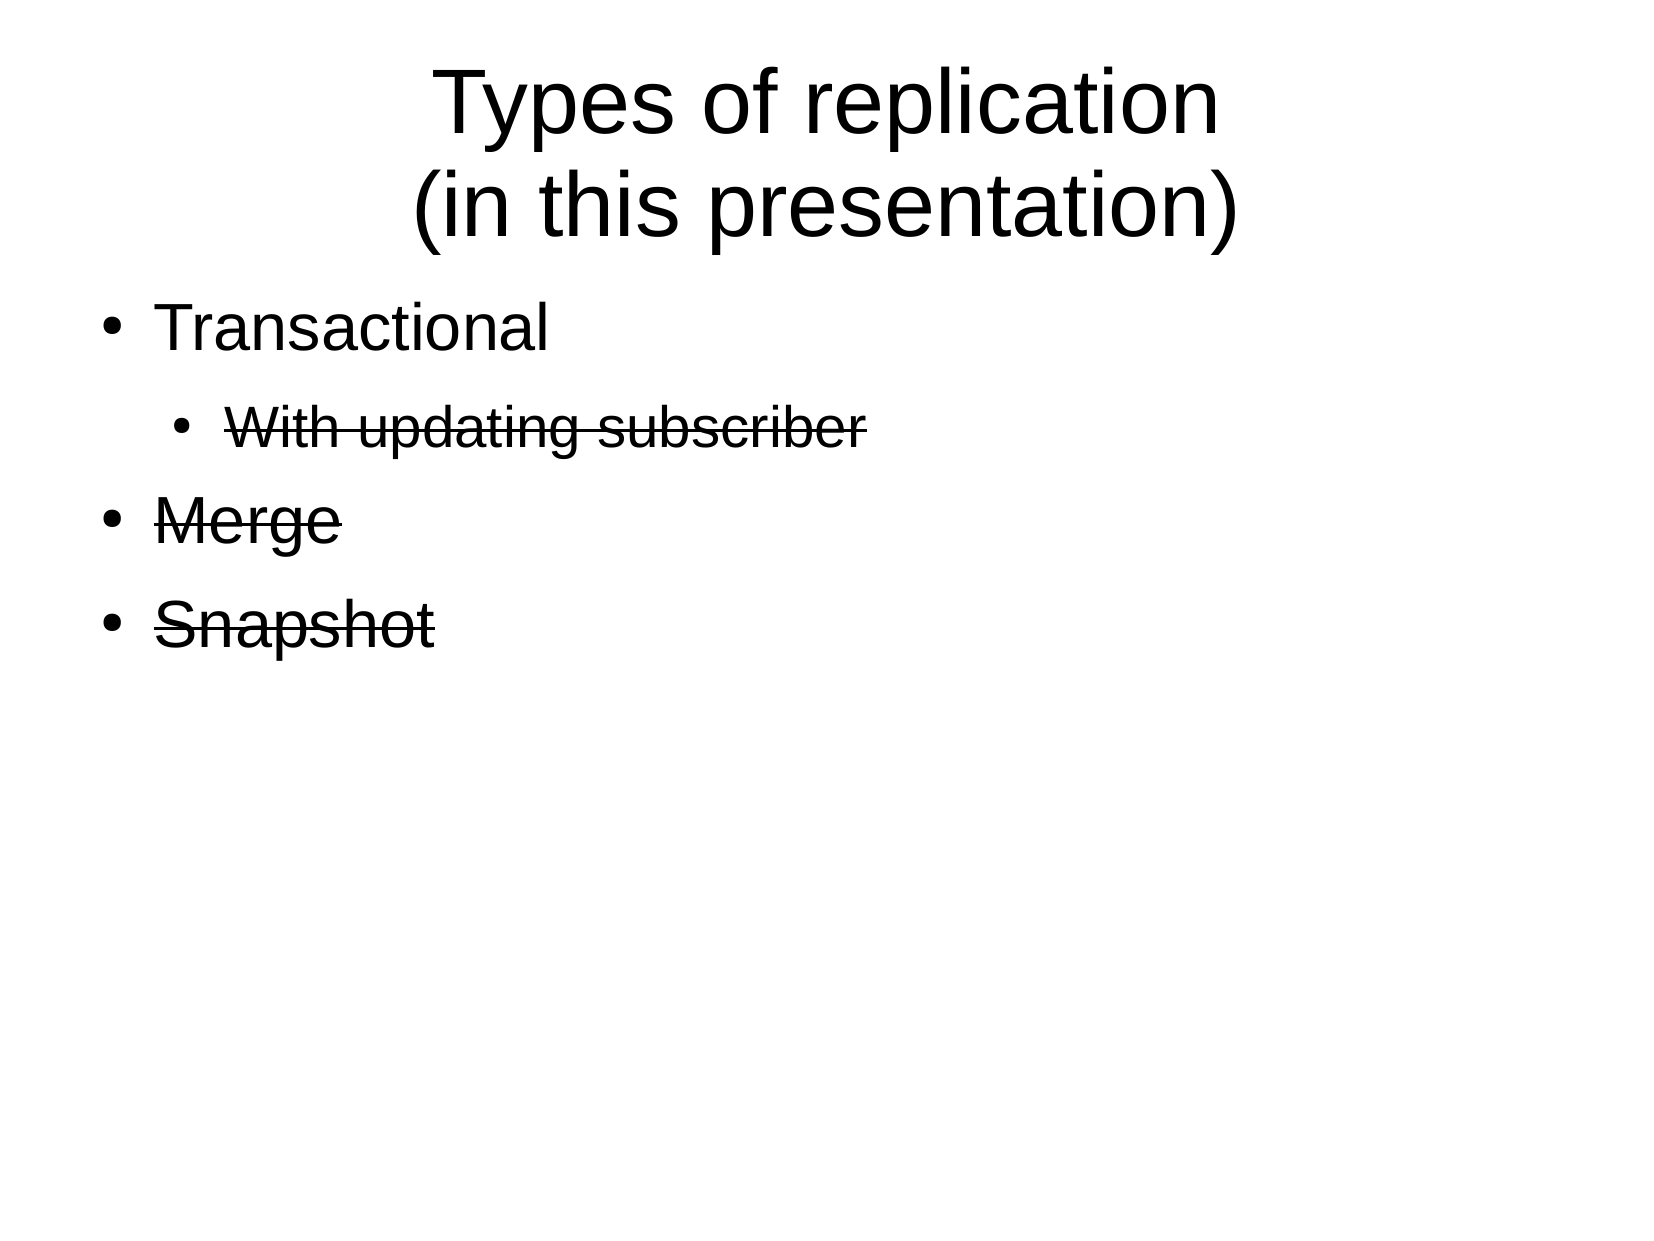

# Types of replication (in this presentation)
Transactional
With updating subscriber
Merge
Snapshot